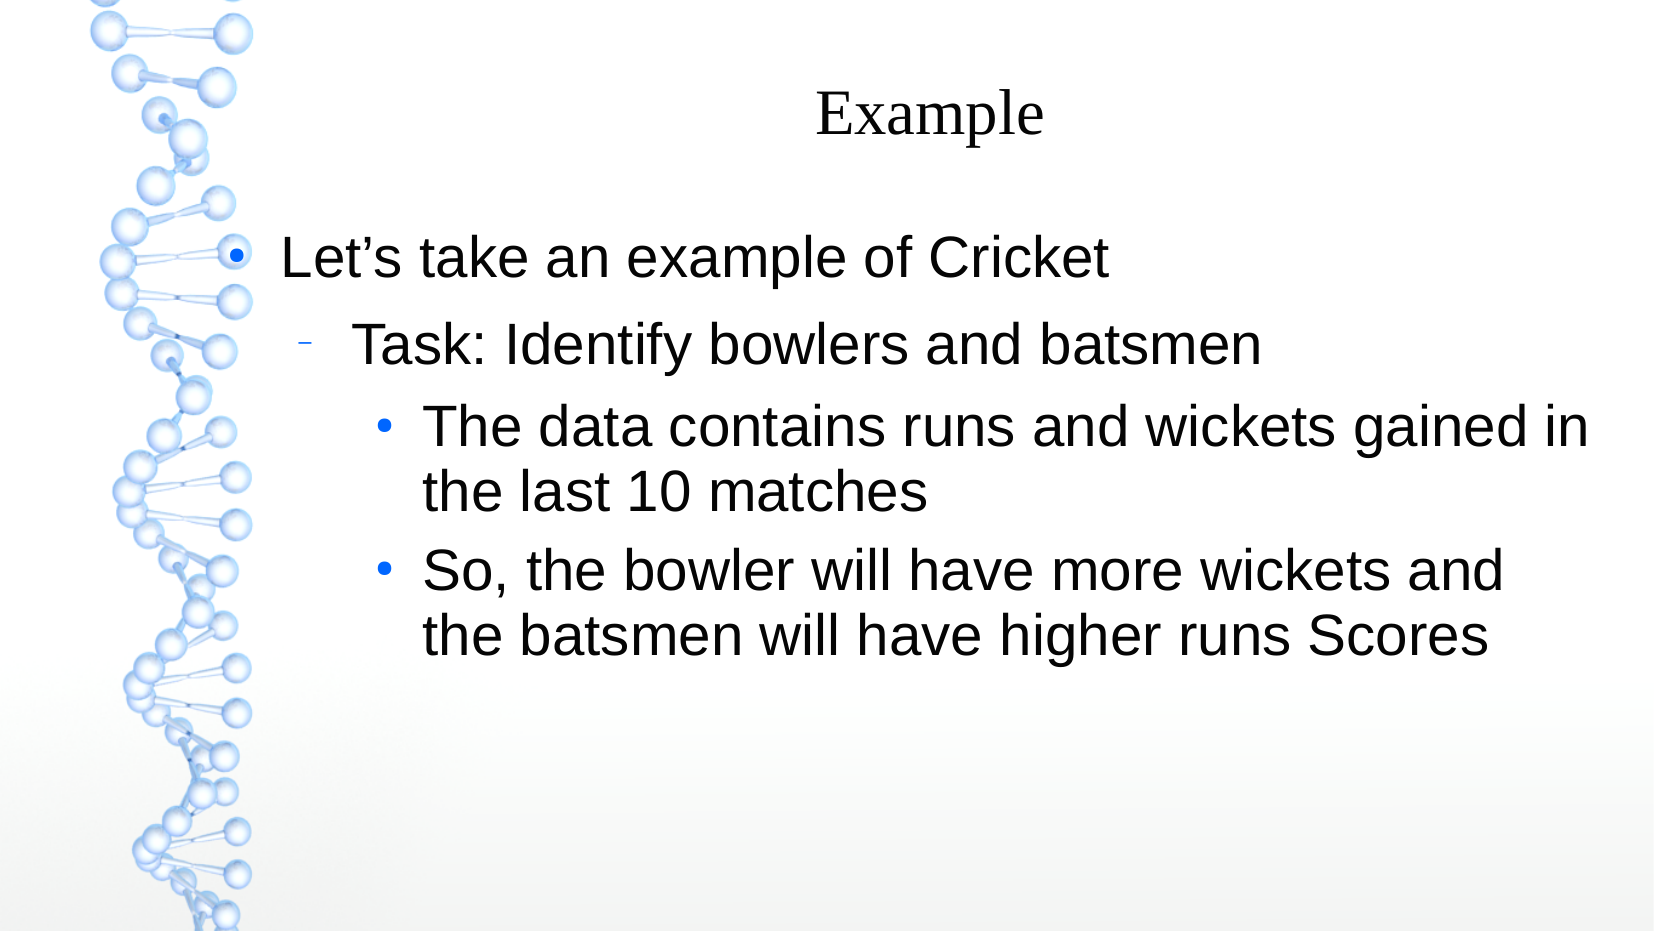

# Example
Let’s take an example of Cricket
Task: Identify bowlers and batsmen
The data contains runs and wickets gained in the last 10 matches
So, the bowler will have more wickets and the batsmen will have higher runs Scores